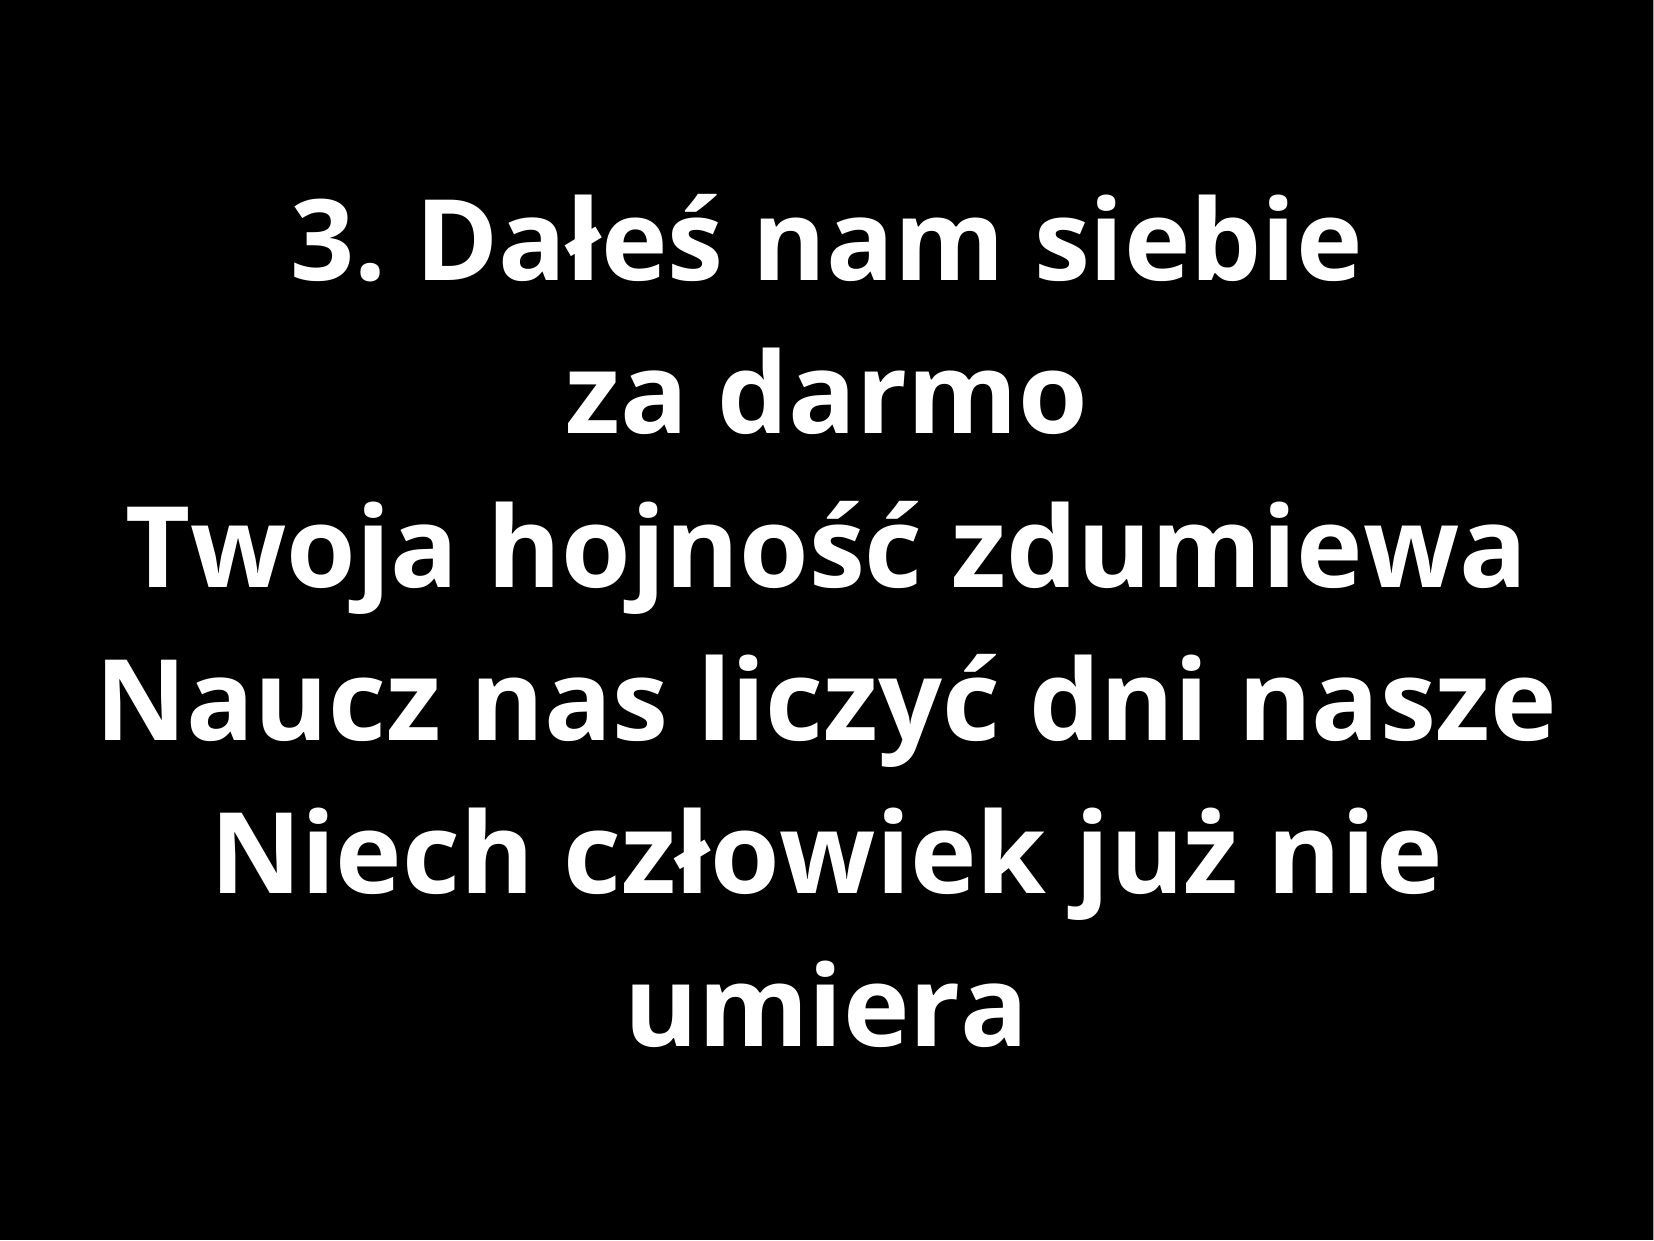

# 3. Dałeś nam siebie
za darmo
Twoja hojność zdumiewa
Naucz nas liczyć dni nasze
Niech człowiek już nie umiera